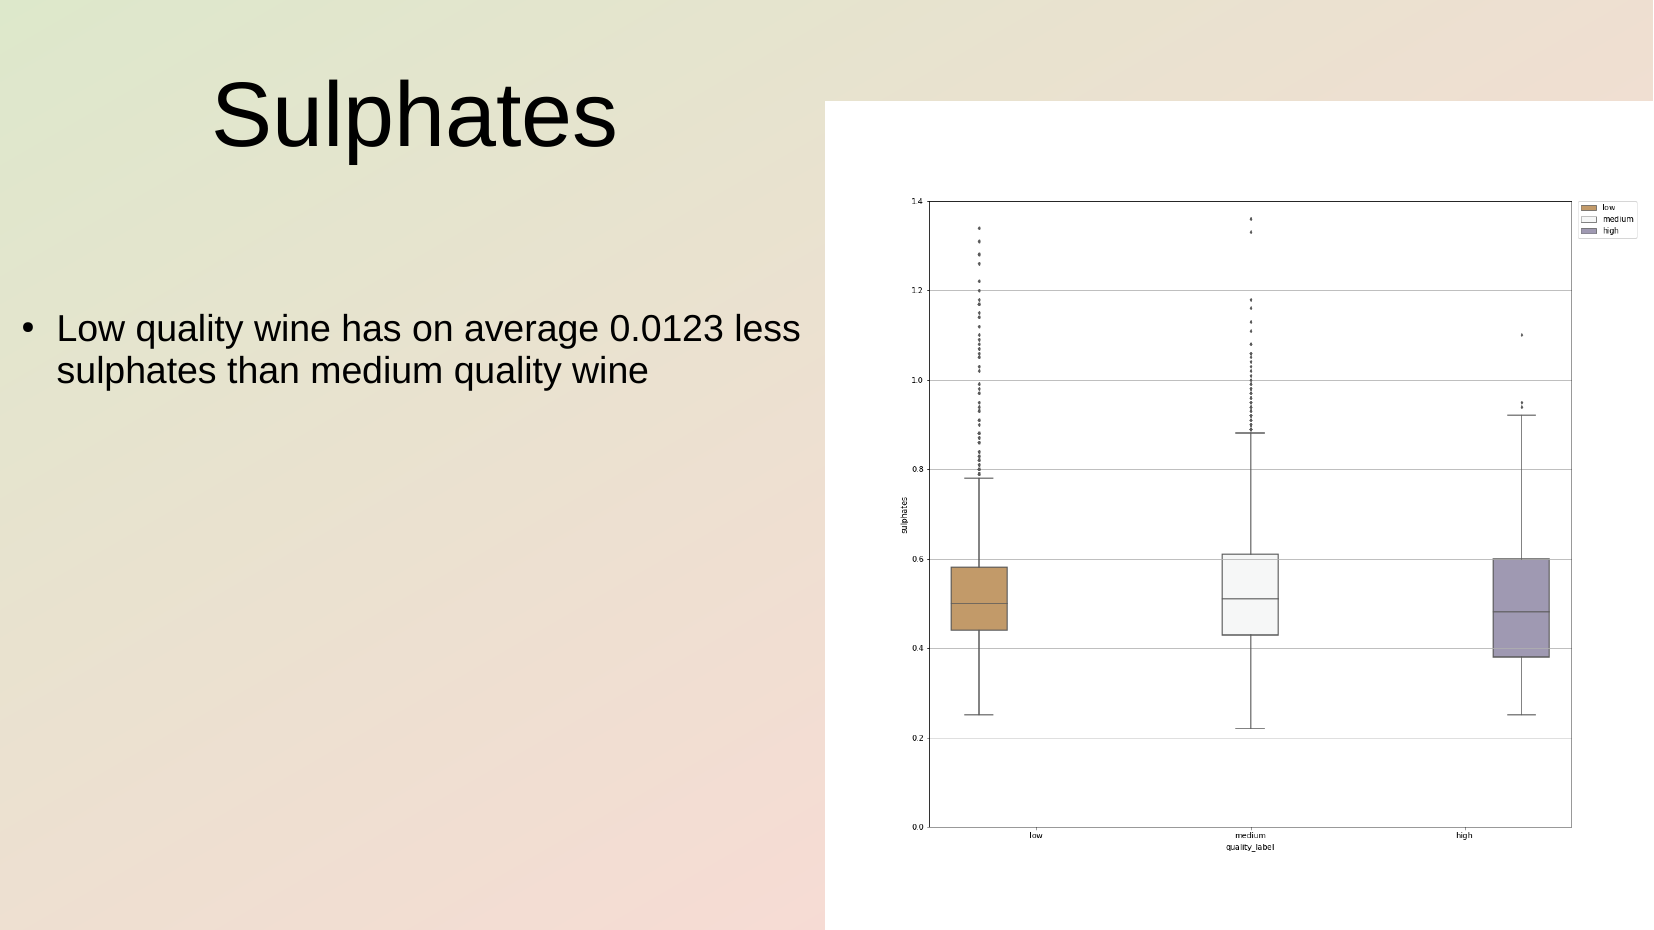

# Sulphates
Low quality wine has on average 0.0123 less sulphates than medium quality wine